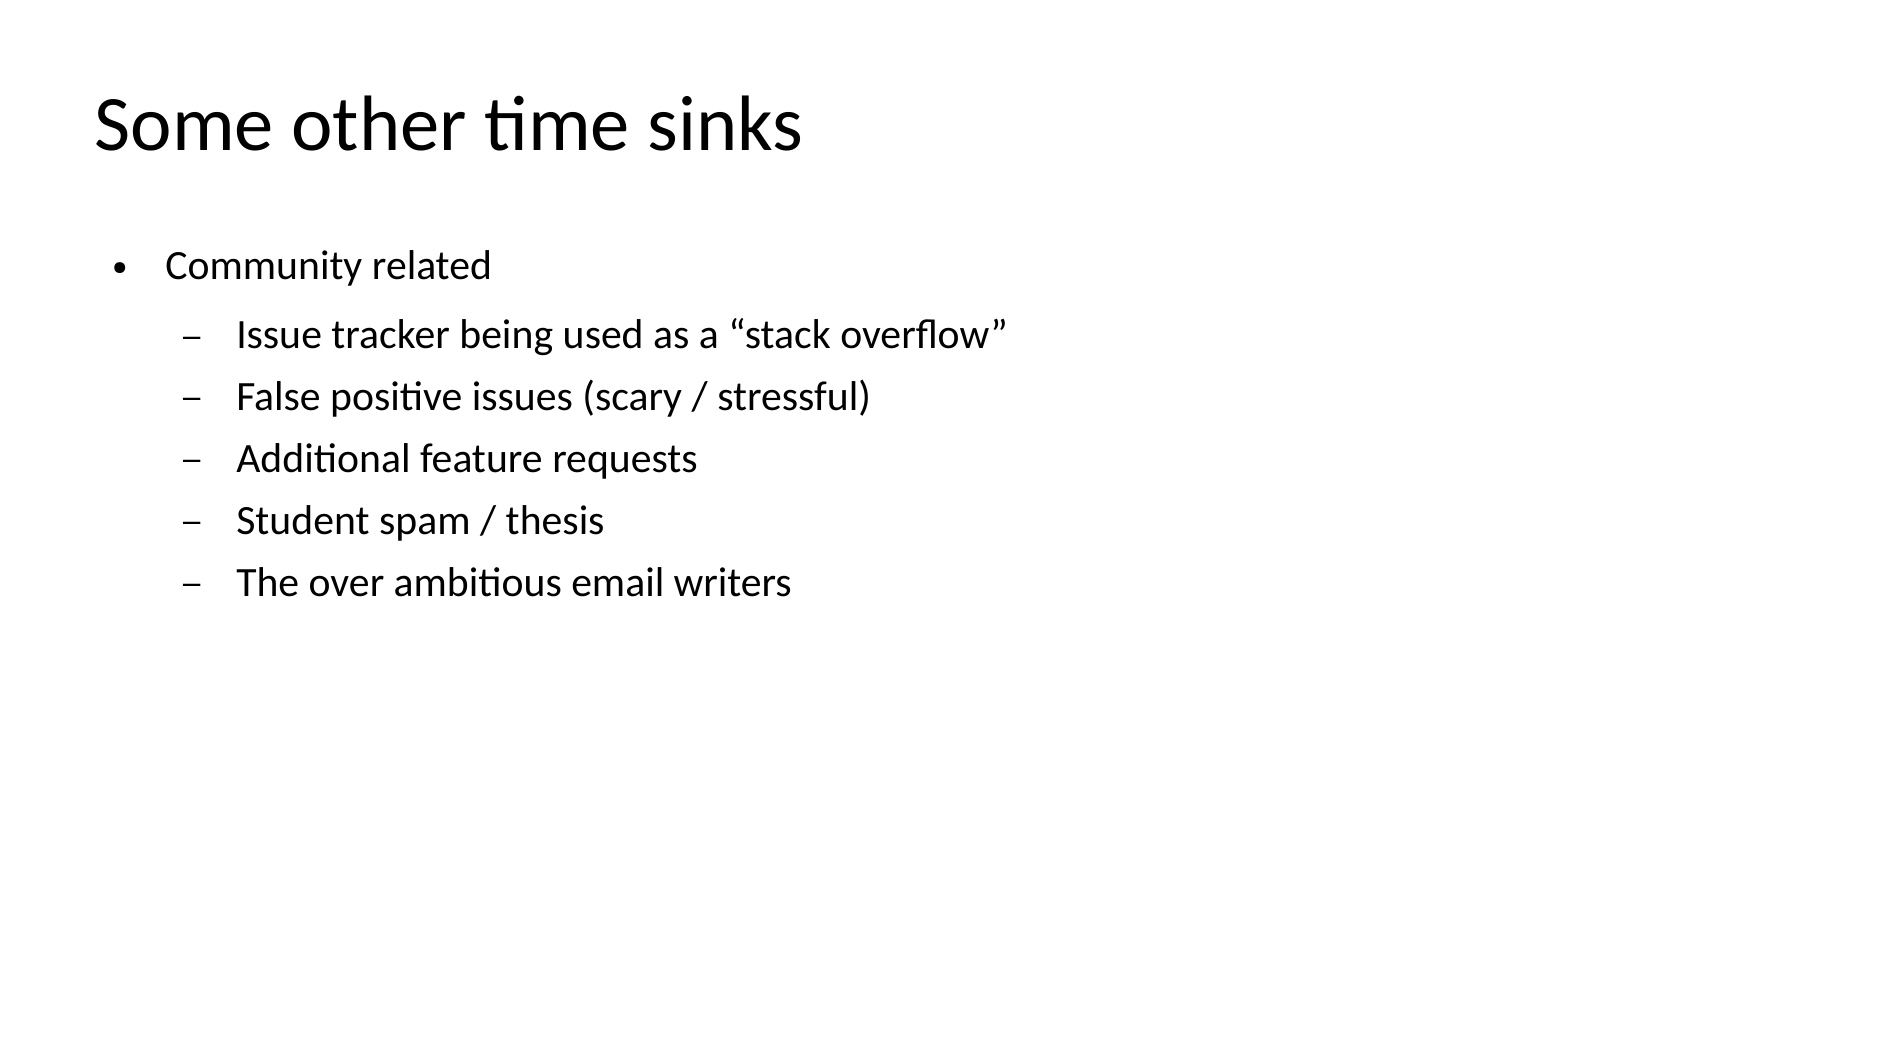

# Some other time sinks
Community related
Issue tracker being used as a “stack overflow”
False positive issues (scary / stressful)
Additional feature requests
Student spam / thesis
The over ambitious email writers